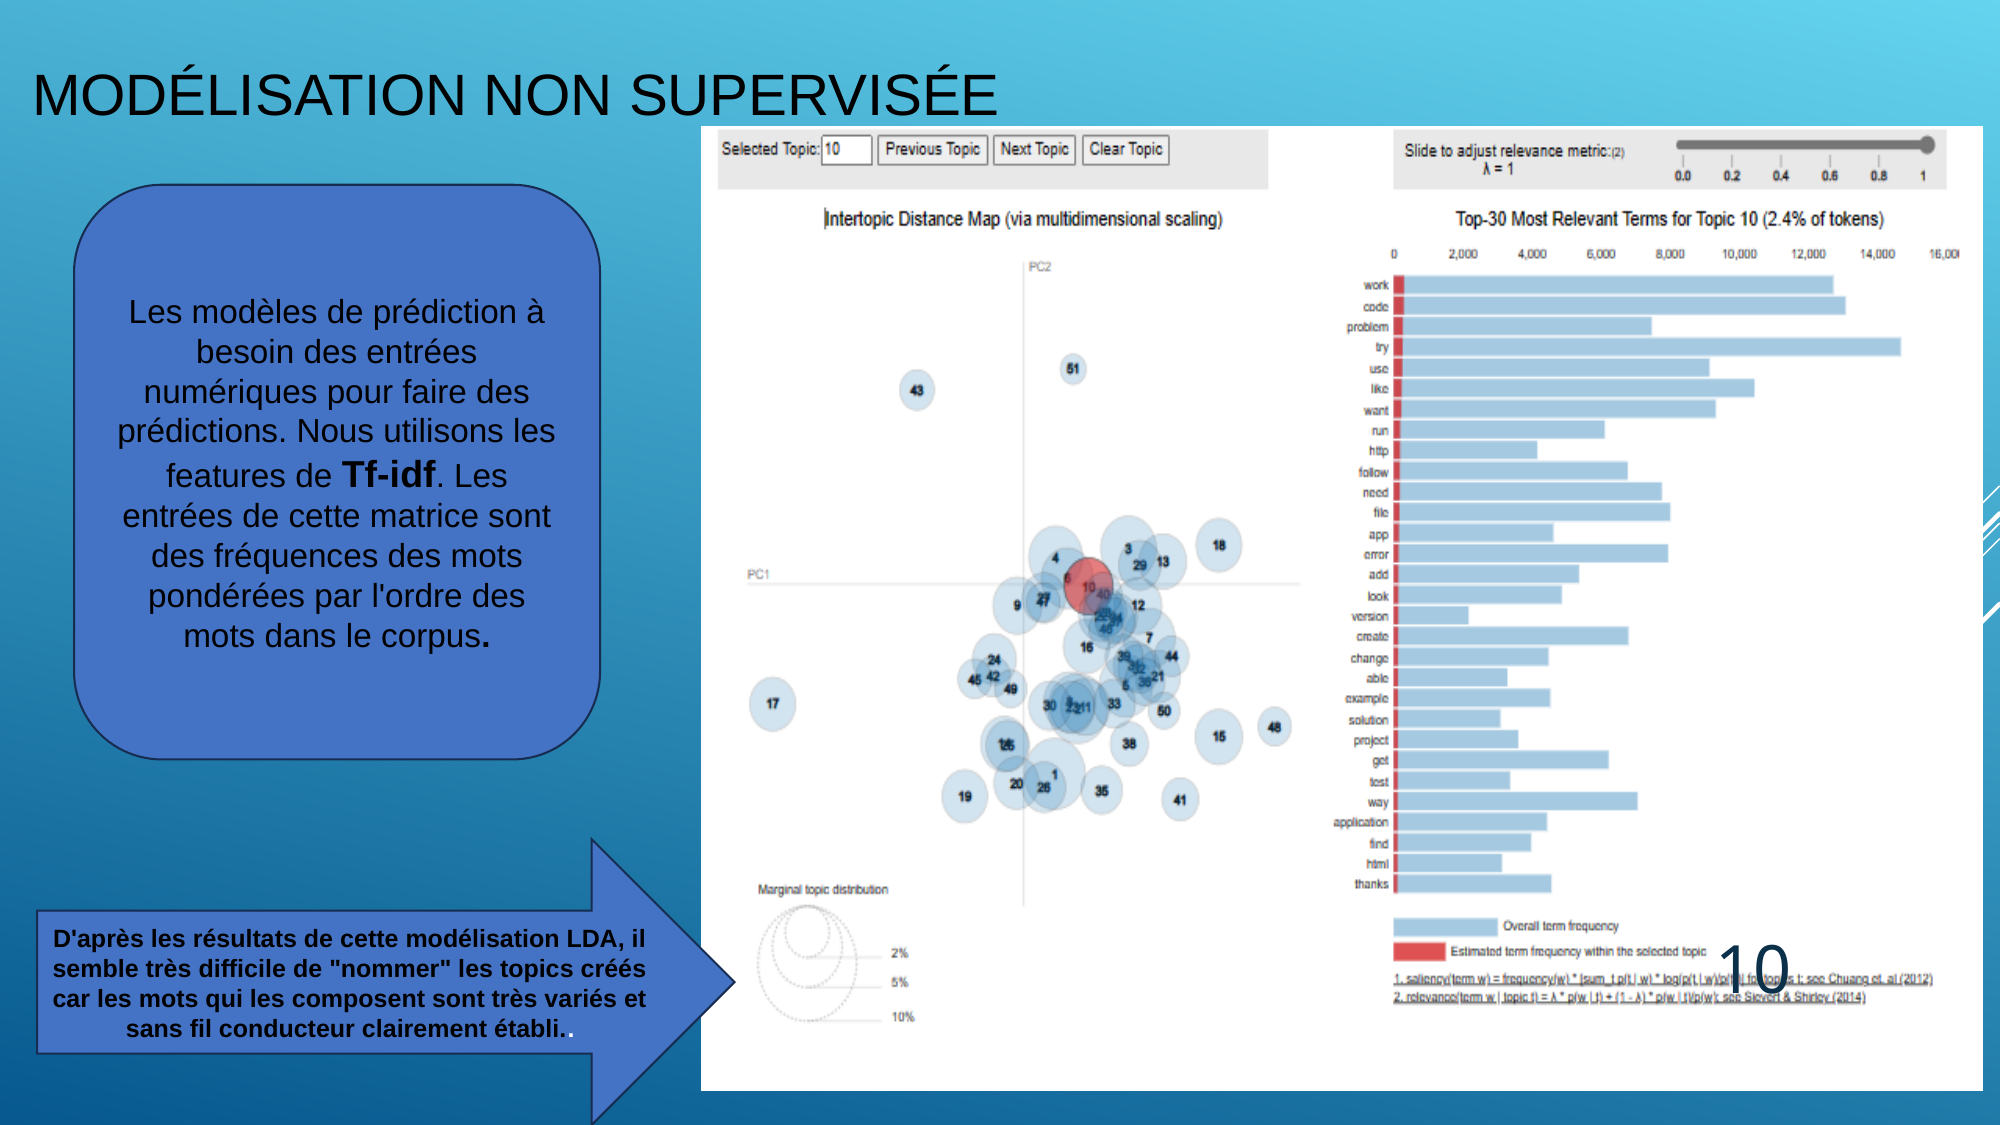

# Modélisation non supervisée
Les modèles de prédiction à besoin des entrées numériques pour faire des prédictions. Nous utilisons les features de Tf-idf. Les entrées de cette matrice sont des fréquences des mots pondérées par l'ordre des mots dans le corpus.
D'après les résultats de cette modélisation LDA, il semble très difficile de "nommer" les topics créés car les mots qui les composent sont très variés et sans fil conducteur clairement établi..